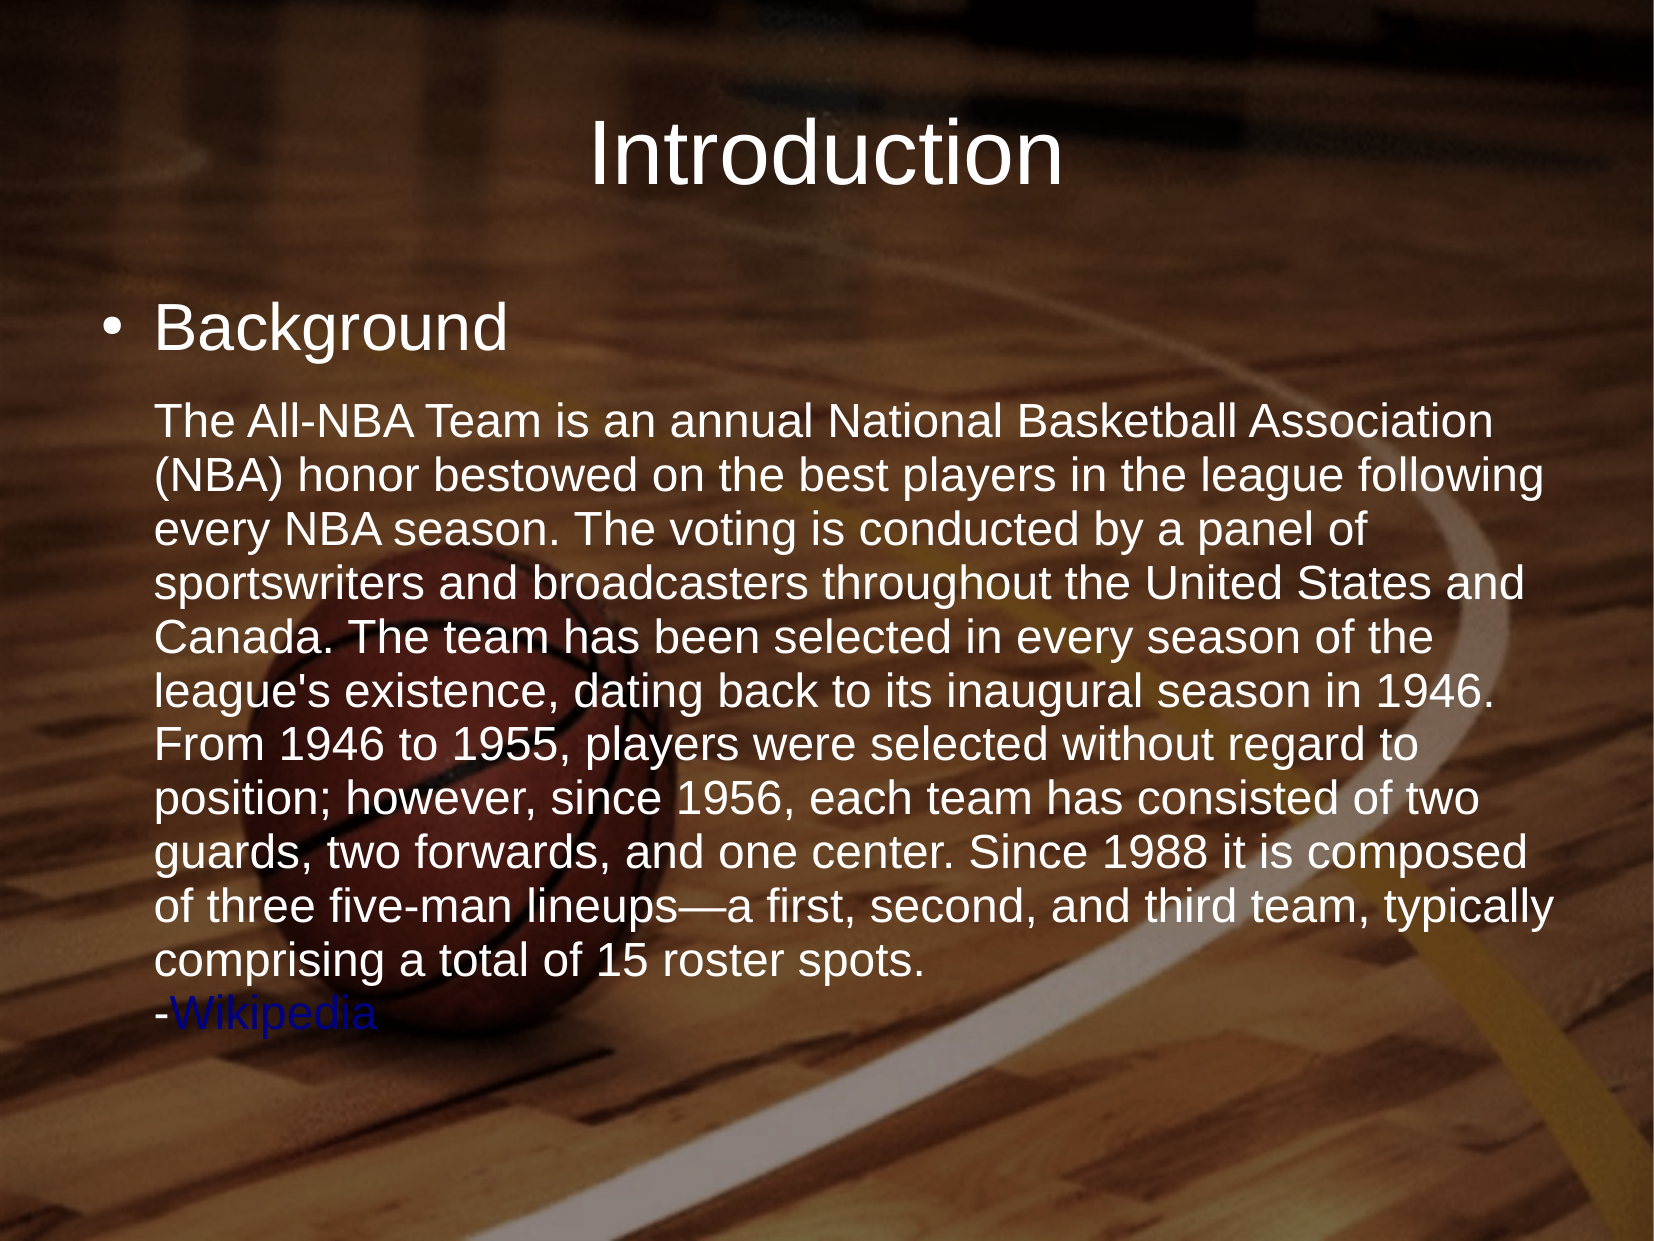

# Introduction
Background
The All-NBA Team is an annual National Basketball Association (NBA) honor bestowed on the best players in the league following every NBA season. The voting is conducted by a panel of sportswriters and broadcasters throughout the United States and Canada. The team has been selected in every season of the league's existence, dating back to its inaugural season in 1946. From 1946 to 1955, players were selected without regard to position; however, since 1956, each team has consisted of two guards, two forwards, and one center. Since 1988 it is composed of three five-man lineups—a first, second, and third team, typically comprising a total of 15 roster spots.
-Wikipedia